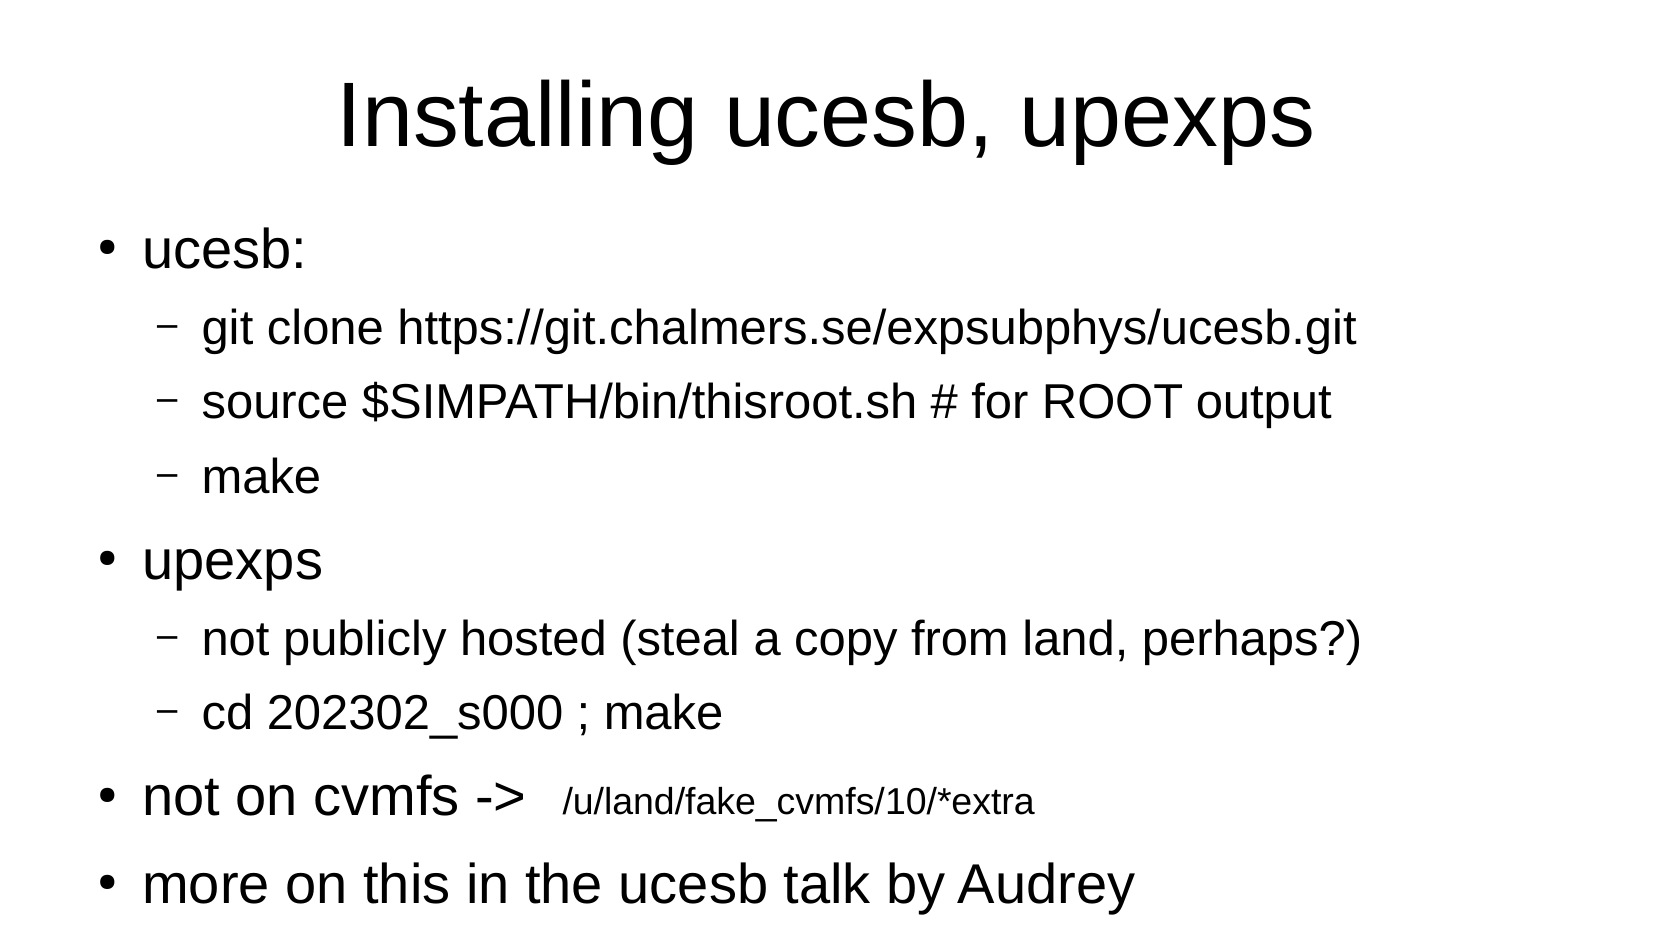

# Installing ucesb, upexps
ucesb:
git clone https://git.chalmers.se/expsubphys/ucesb.git
source $SIMPATH/bin/thisroot.sh # for ROOT output
make
upexps
not publicly hosted (steal a copy from land, perhaps?)
cd 202302_s000 ; make
not on cvmfs ->
more on this in the ucesb talk by Audrey
/u/land/fake_cvmfs/10/*extra